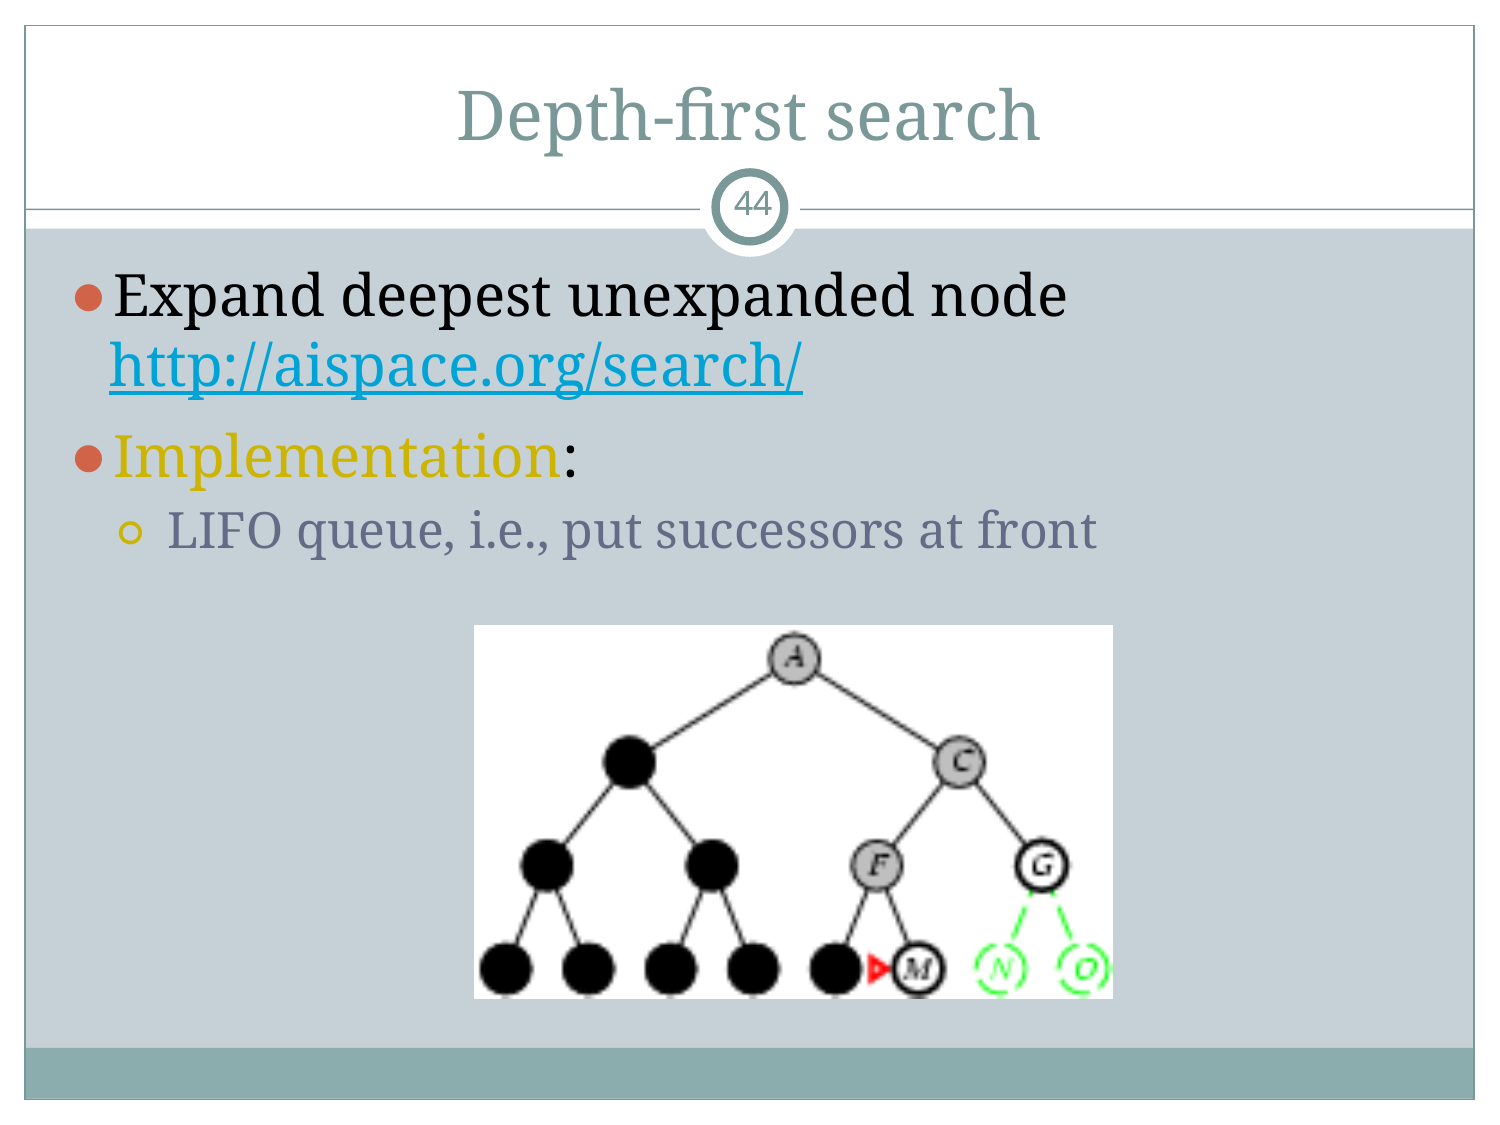

# Depth-first search
Expand deepest unexpanded node
http://aispace.org/search/
Implementation:
 LIFO queue, i.e., put successors at front